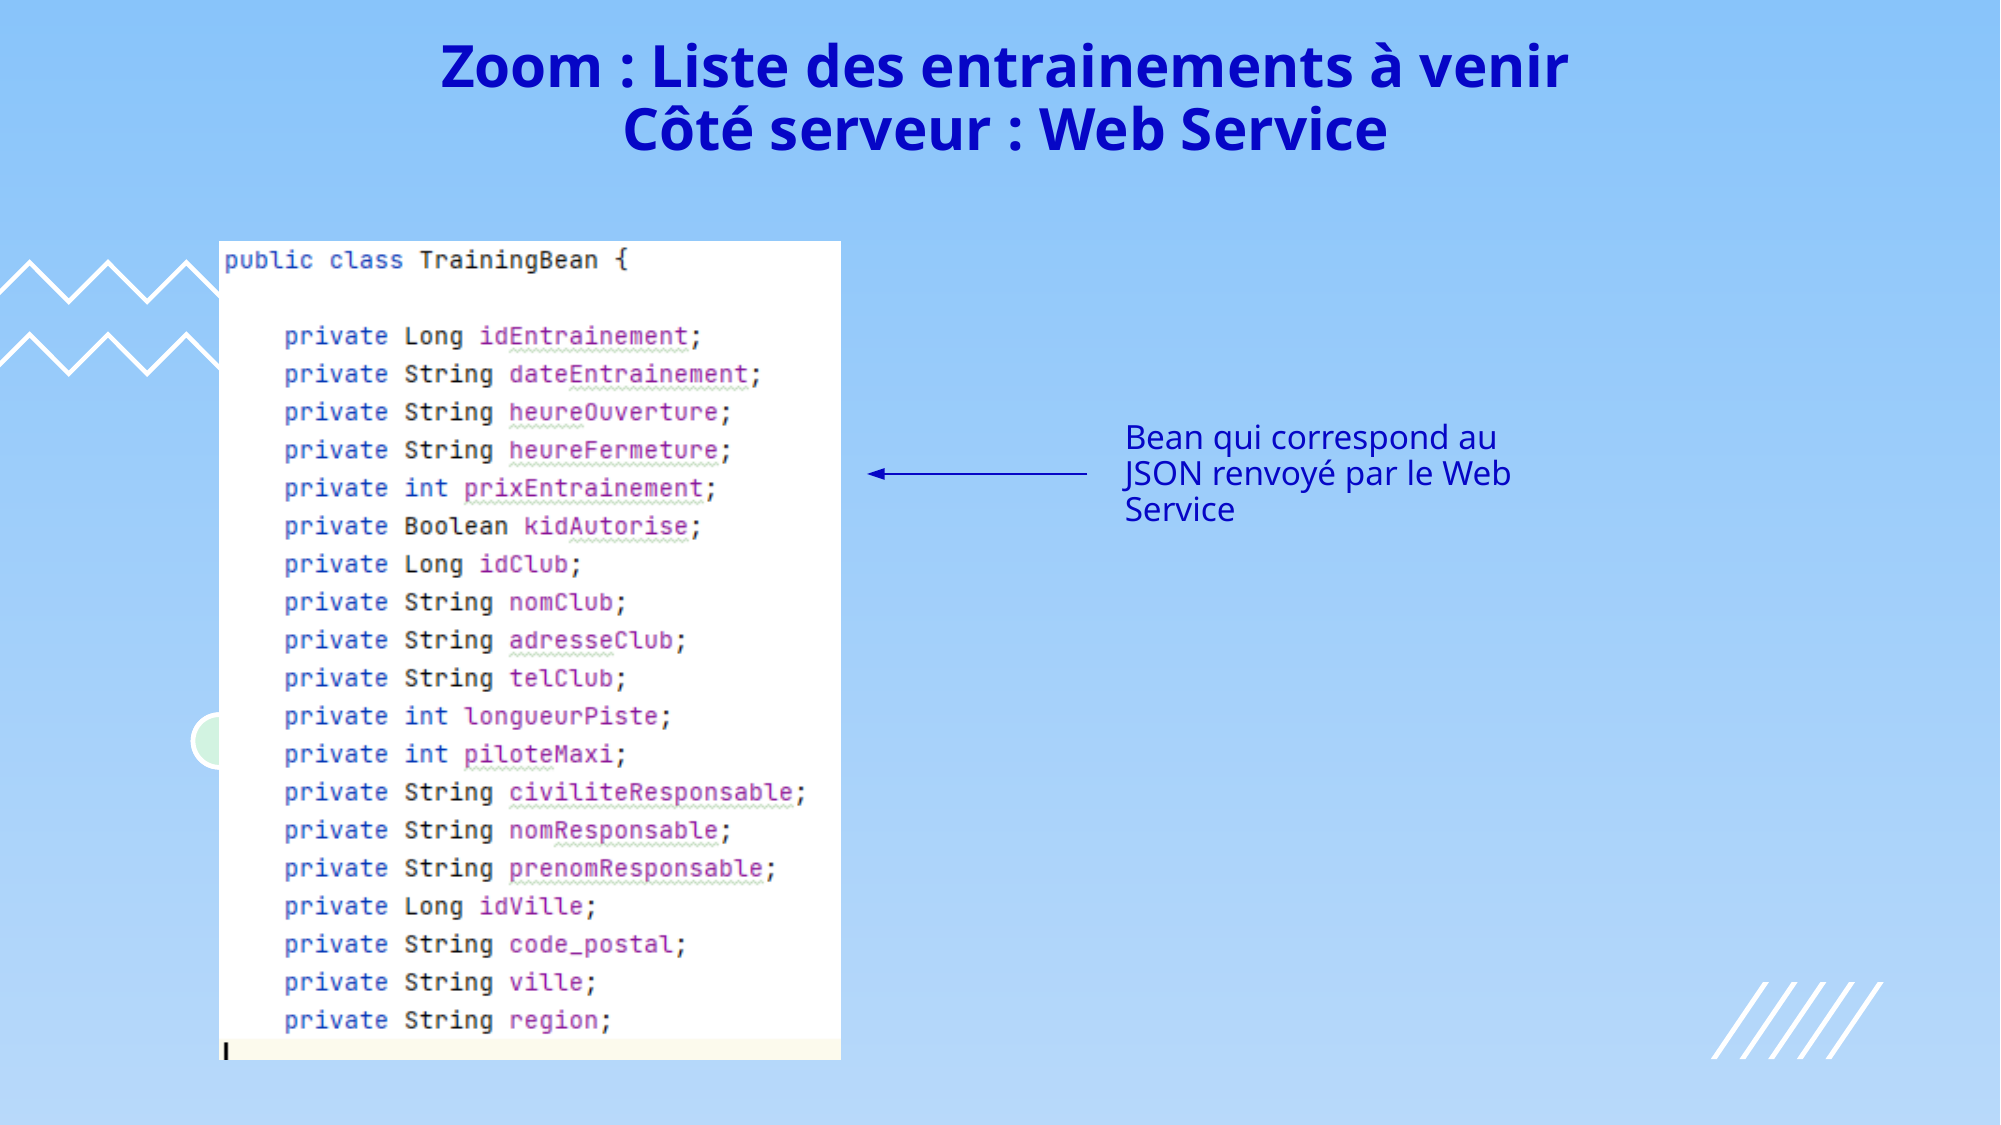

Zoom : Liste des entrainements à venir
Côté serveur : Web Service
Bean qui correspond au JSON renvoyé par le Web Service